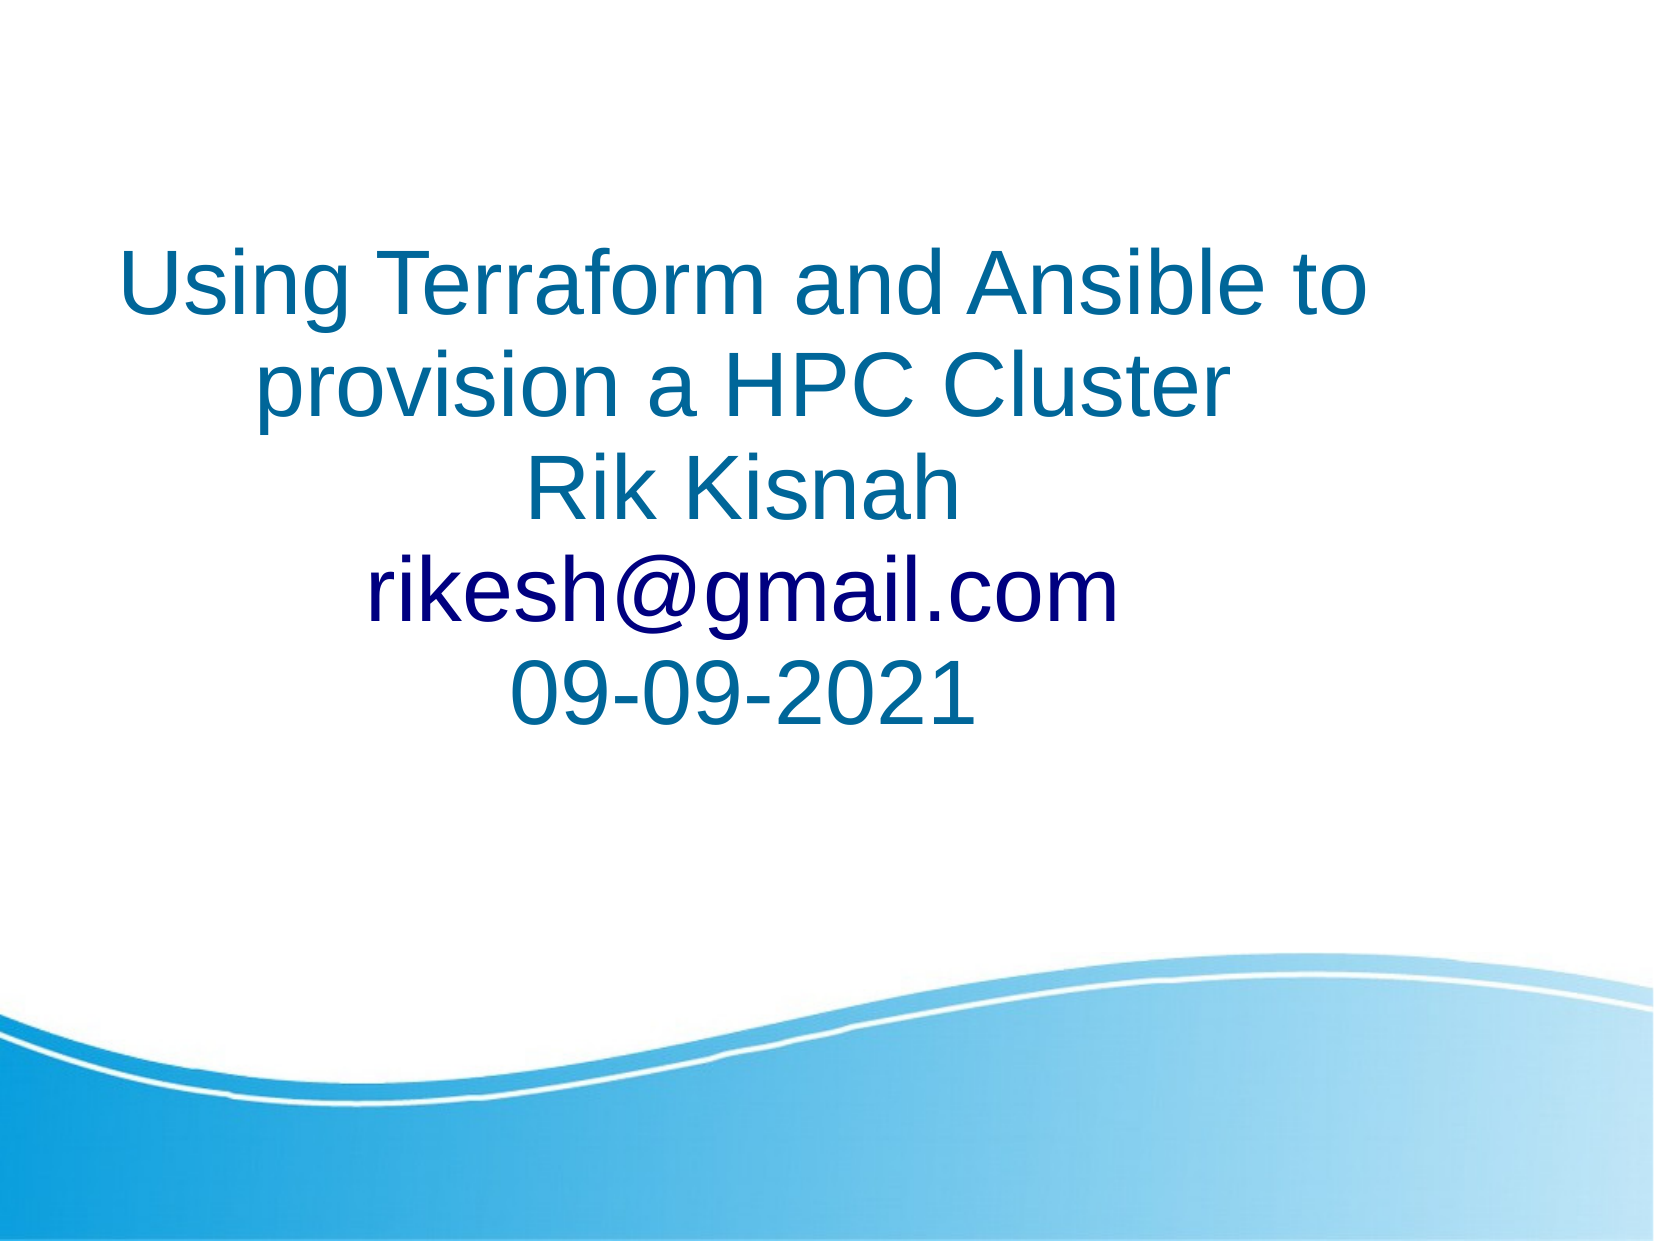

# Using Terraform and Ansible to provision a HPC Cluster Rik Kisnah rikesh@gmail.com 09-09-2021